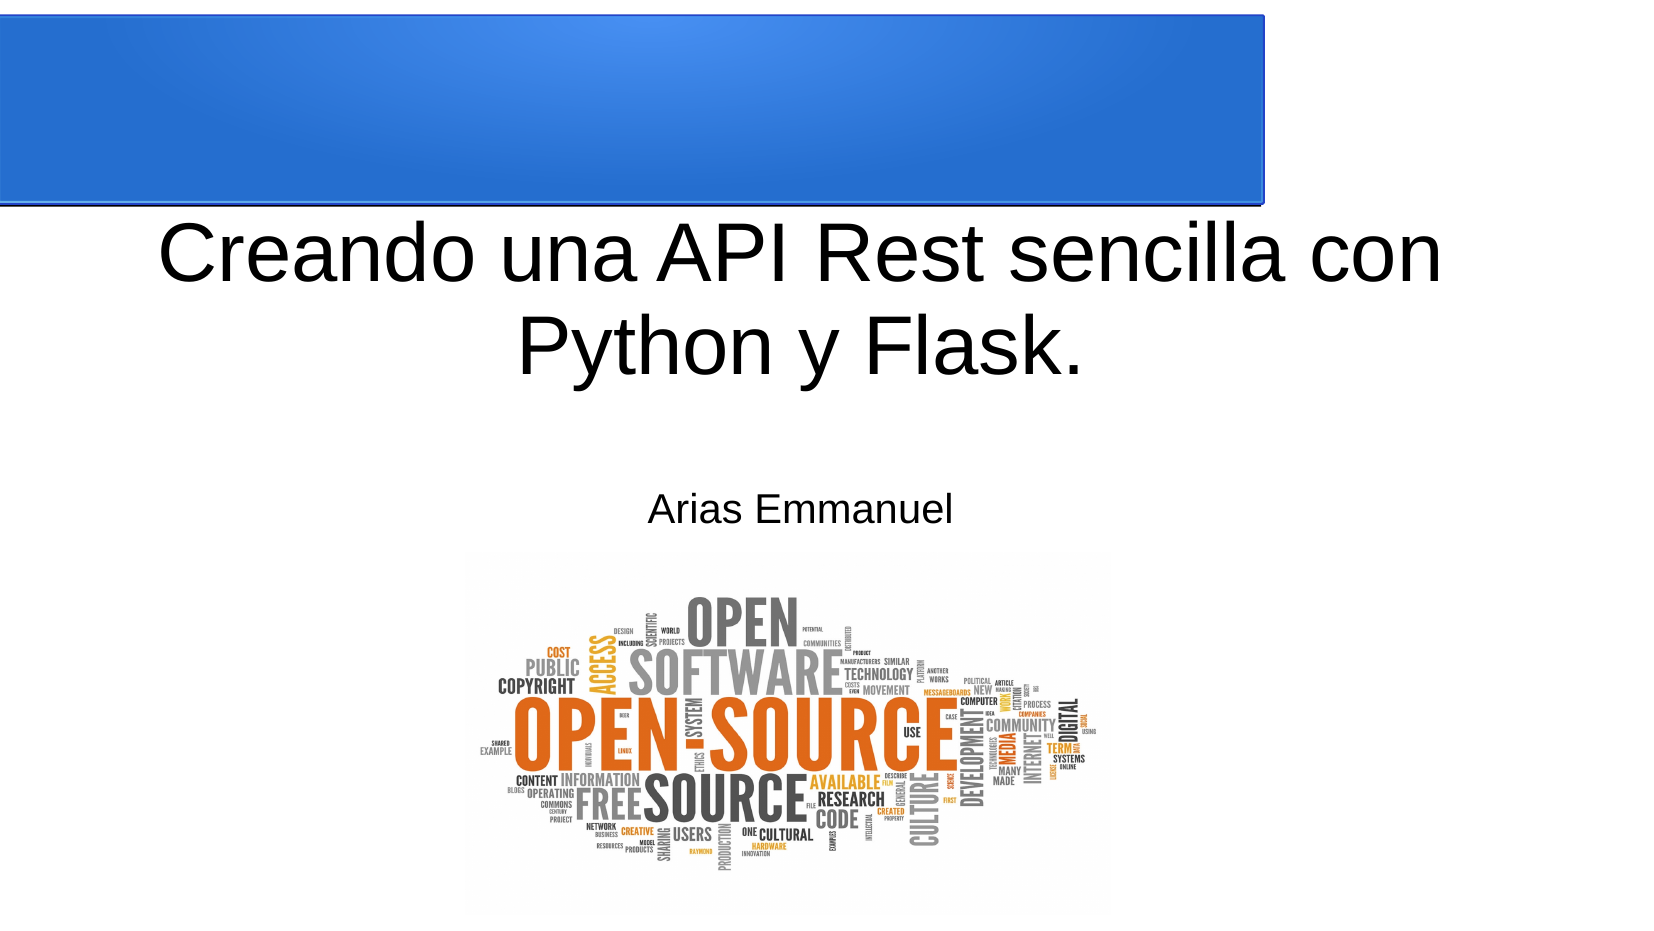

# Creando una API Rest sencilla con Python y Flask.
Arias Emmanuel